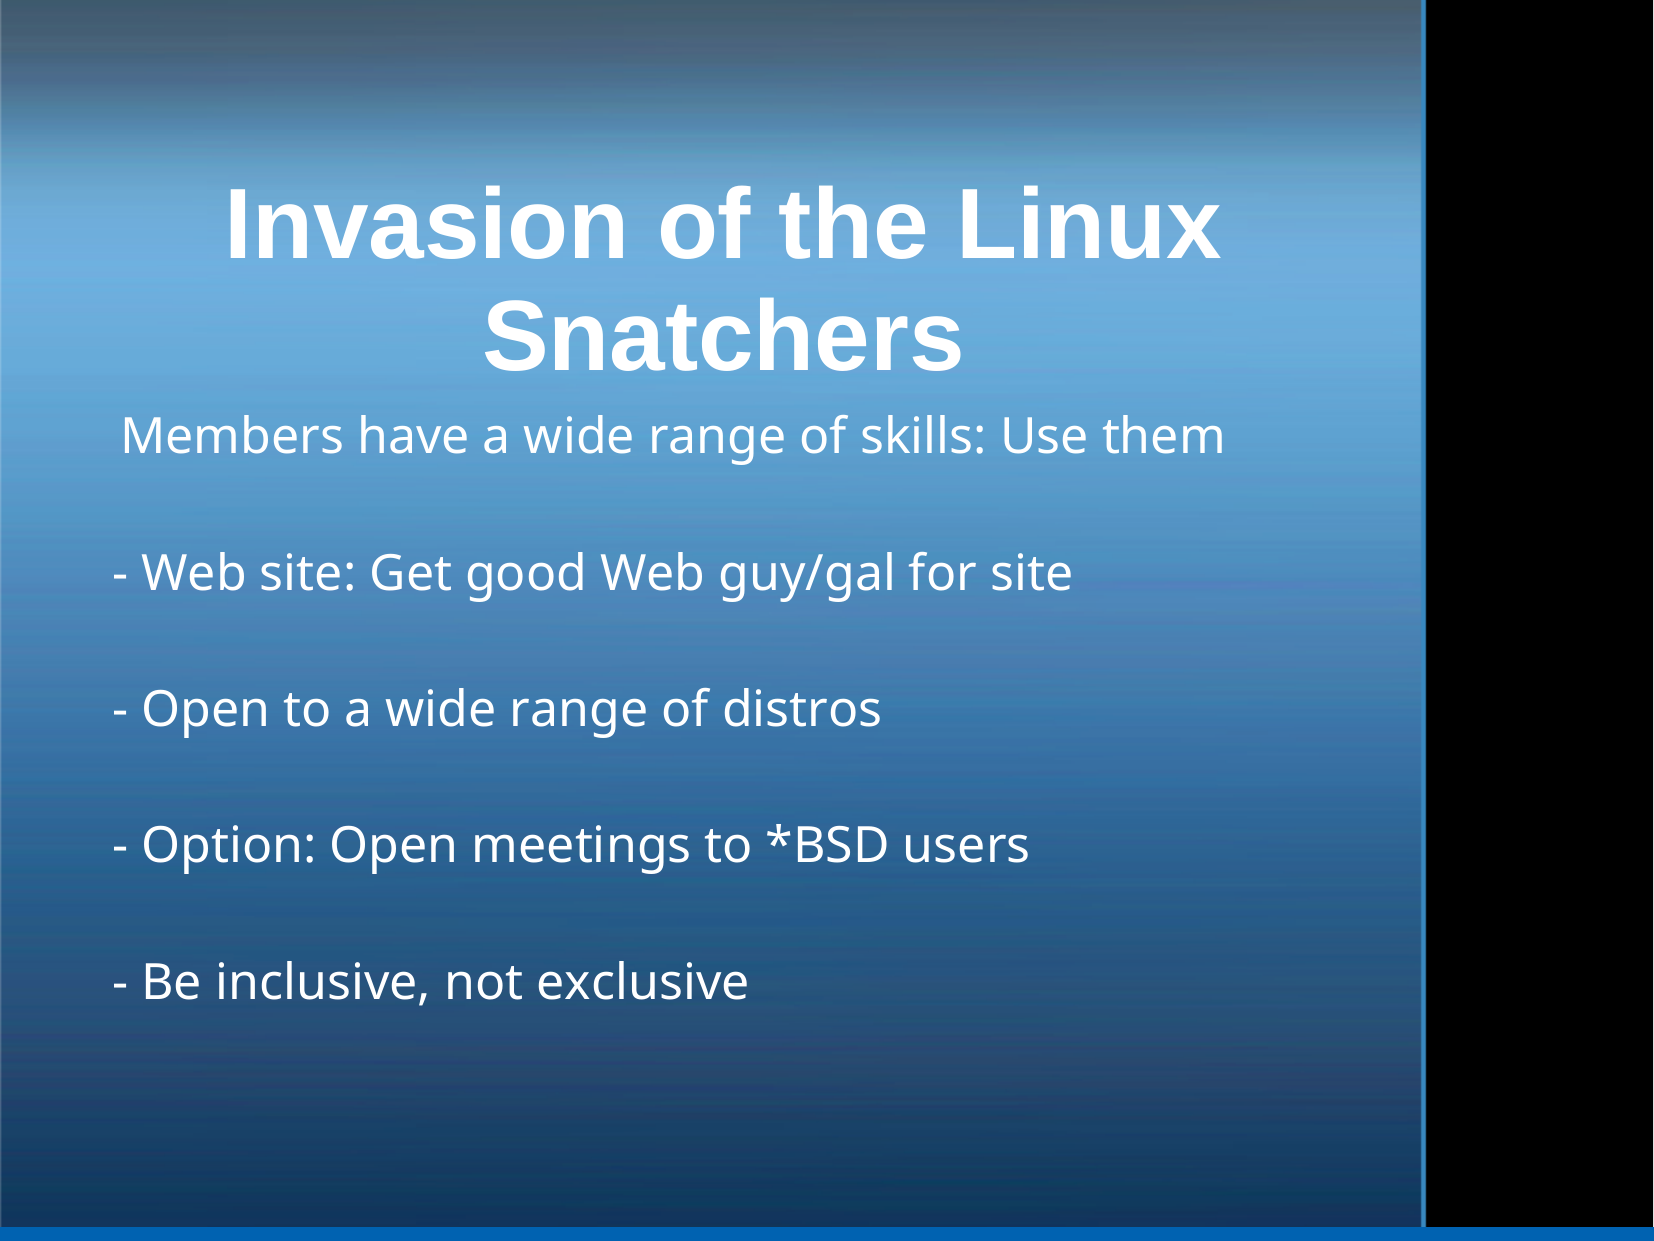

# Invasion of the Linux Snatchers
Members have a wide range of skills: Use them
- Web site: Get good Web guy/gal for site
- Open to a wide range of distros
- Option: Open meetings to *BSD users
- Be inclusive, not exclusive